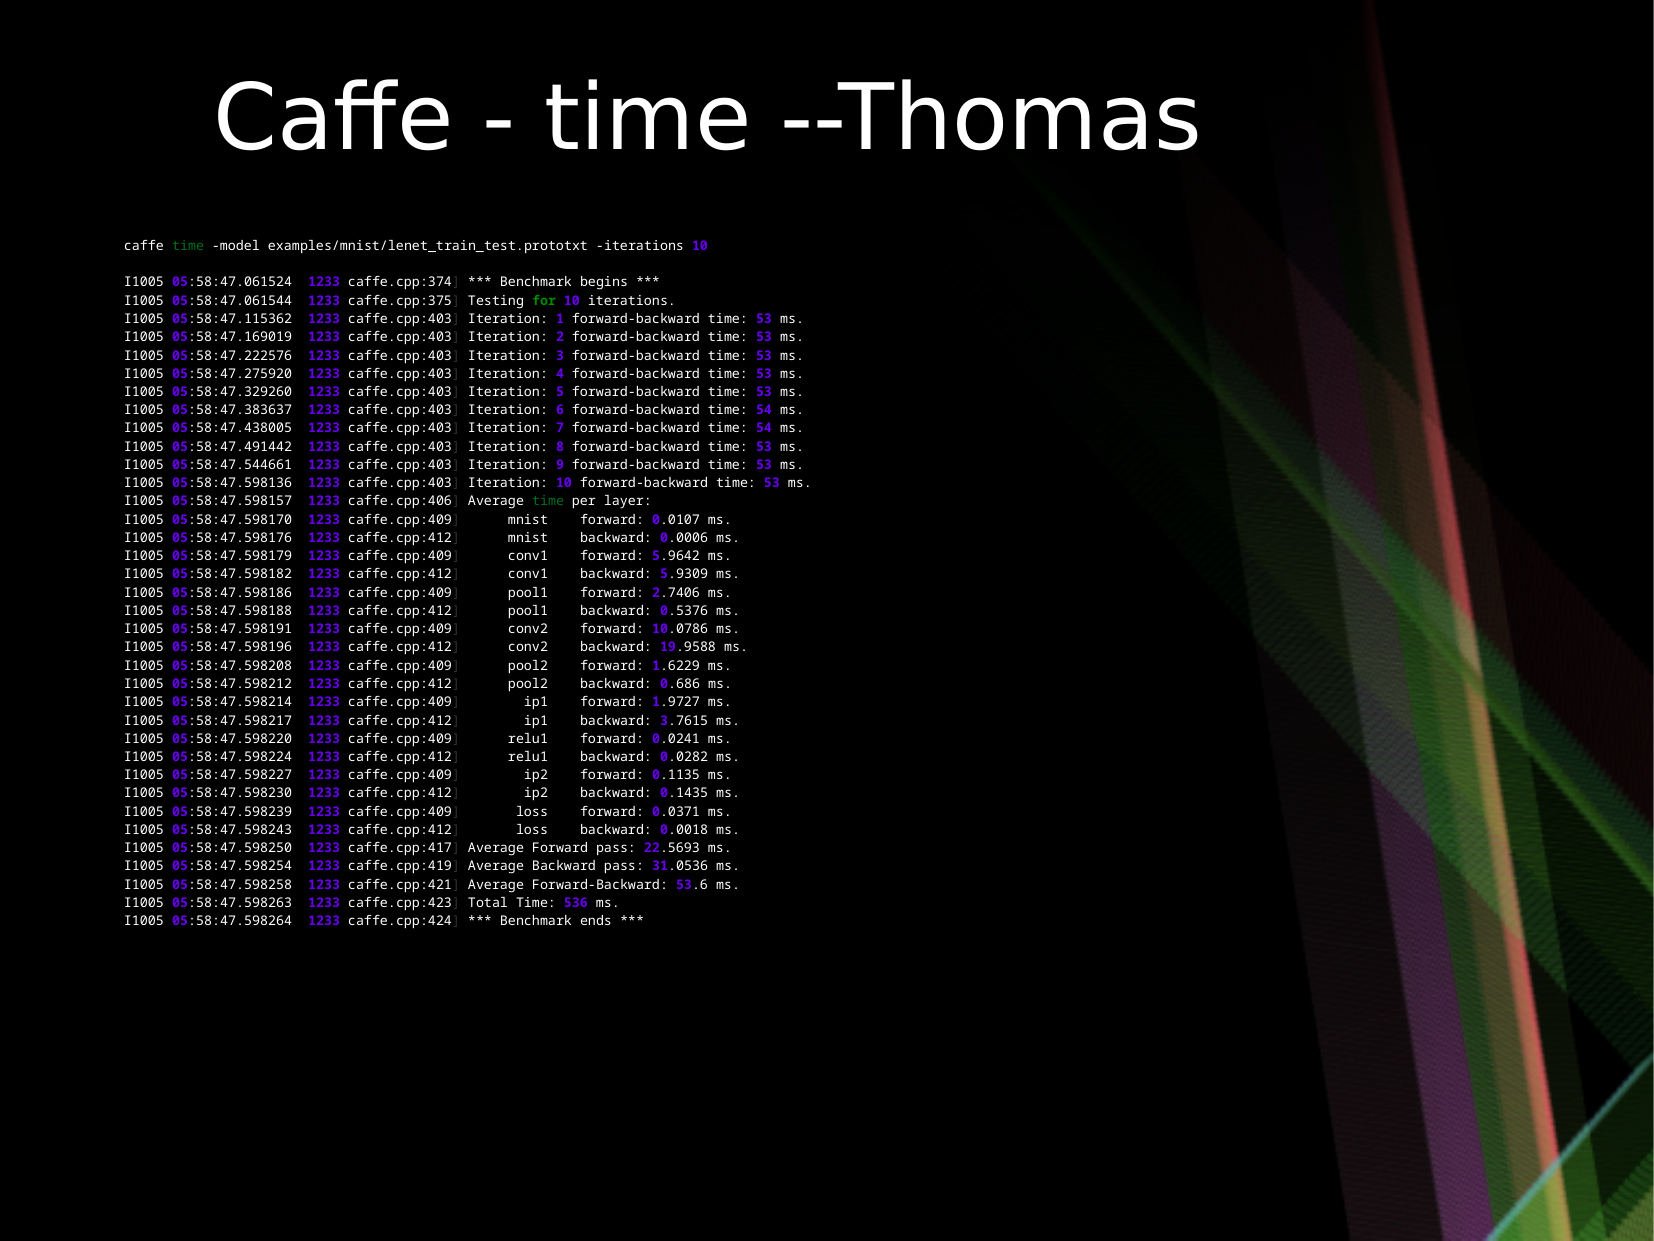

# Caffe - time --Thomas
caffe time -model examples/mnist/lenet_train_test.prototxt -iterations 10
I1005 05:58:47.061524 1233 caffe.cpp:374] *** Benchmark begins ***
I1005 05:58:47.061544 1233 caffe.cpp:375] Testing for 10 iterations.
I1005 05:58:47.115362 1233 caffe.cpp:403] Iteration: 1 forward-backward time: 53 ms.
I1005 05:58:47.169019 1233 caffe.cpp:403] Iteration: 2 forward-backward time: 53 ms.
I1005 05:58:47.222576 1233 caffe.cpp:403] Iteration: 3 forward-backward time: 53 ms.
I1005 05:58:47.275920 1233 caffe.cpp:403] Iteration: 4 forward-backward time: 53 ms.
I1005 05:58:47.329260 1233 caffe.cpp:403] Iteration: 5 forward-backward time: 53 ms.
I1005 05:58:47.383637 1233 caffe.cpp:403] Iteration: 6 forward-backward time: 54 ms.
I1005 05:58:47.438005 1233 caffe.cpp:403] Iteration: 7 forward-backward time: 54 ms.
I1005 05:58:47.491442 1233 caffe.cpp:403] Iteration: 8 forward-backward time: 53 ms.
I1005 05:58:47.544661 1233 caffe.cpp:403] Iteration: 9 forward-backward time: 53 ms.
I1005 05:58:47.598136 1233 caffe.cpp:403] Iteration: 10 forward-backward time: 53 ms.
I1005 05:58:47.598157 1233 caffe.cpp:406] Average time per layer:
I1005 05:58:47.598170 1233 caffe.cpp:409] mnist forward: 0.0107 ms.
I1005 05:58:47.598176 1233 caffe.cpp:412] mnist backward: 0.0006 ms.
I1005 05:58:47.598179 1233 caffe.cpp:409] conv1 forward: 5.9642 ms.
I1005 05:58:47.598182 1233 caffe.cpp:412] conv1 backward: 5.9309 ms.
I1005 05:58:47.598186 1233 caffe.cpp:409] pool1 forward: 2.7406 ms.
I1005 05:58:47.598188 1233 caffe.cpp:412] pool1 backward: 0.5376 ms.
I1005 05:58:47.598191 1233 caffe.cpp:409] conv2 forward: 10.0786 ms.
I1005 05:58:47.598196 1233 caffe.cpp:412] conv2 backward: 19.9588 ms.
I1005 05:58:47.598208 1233 caffe.cpp:409] pool2 forward: 1.6229 ms.
I1005 05:58:47.598212 1233 caffe.cpp:412] pool2 backward: 0.686 ms.
I1005 05:58:47.598214 1233 caffe.cpp:409] ip1 forward: 1.9727 ms.
I1005 05:58:47.598217 1233 caffe.cpp:412] ip1 backward: 3.7615 ms.
I1005 05:58:47.598220 1233 caffe.cpp:409] relu1 forward: 0.0241 ms.
I1005 05:58:47.598224 1233 caffe.cpp:412] relu1 backward: 0.0282 ms.
I1005 05:58:47.598227 1233 caffe.cpp:409] ip2 forward: 0.1135 ms.
I1005 05:58:47.598230 1233 caffe.cpp:412] ip2 backward: 0.1435 ms.
I1005 05:58:47.598239 1233 caffe.cpp:409] loss forward: 0.0371 ms.
I1005 05:58:47.598243 1233 caffe.cpp:412] loss backward: 0.0018 ms.
I1005 05:58:47.598250 1233 caffe.cpp:417] Average Forward pass: 22.5693 ms.
I1005 05:58:47.598254 1233 caffe.cpp:419] Average Backward pass: 31.0536 ms.
I1005 05:58:47.598258 1233 caffe.cpp:421] Average Forward-Backward: 53.6 ms.
I1005 05:58:47.598263 1233 caffe.cpp:423] Total Time: 536 ms.
I1005 05:58:47.598264 1233 caffe.cpp:424] *** Benchmark ends ***